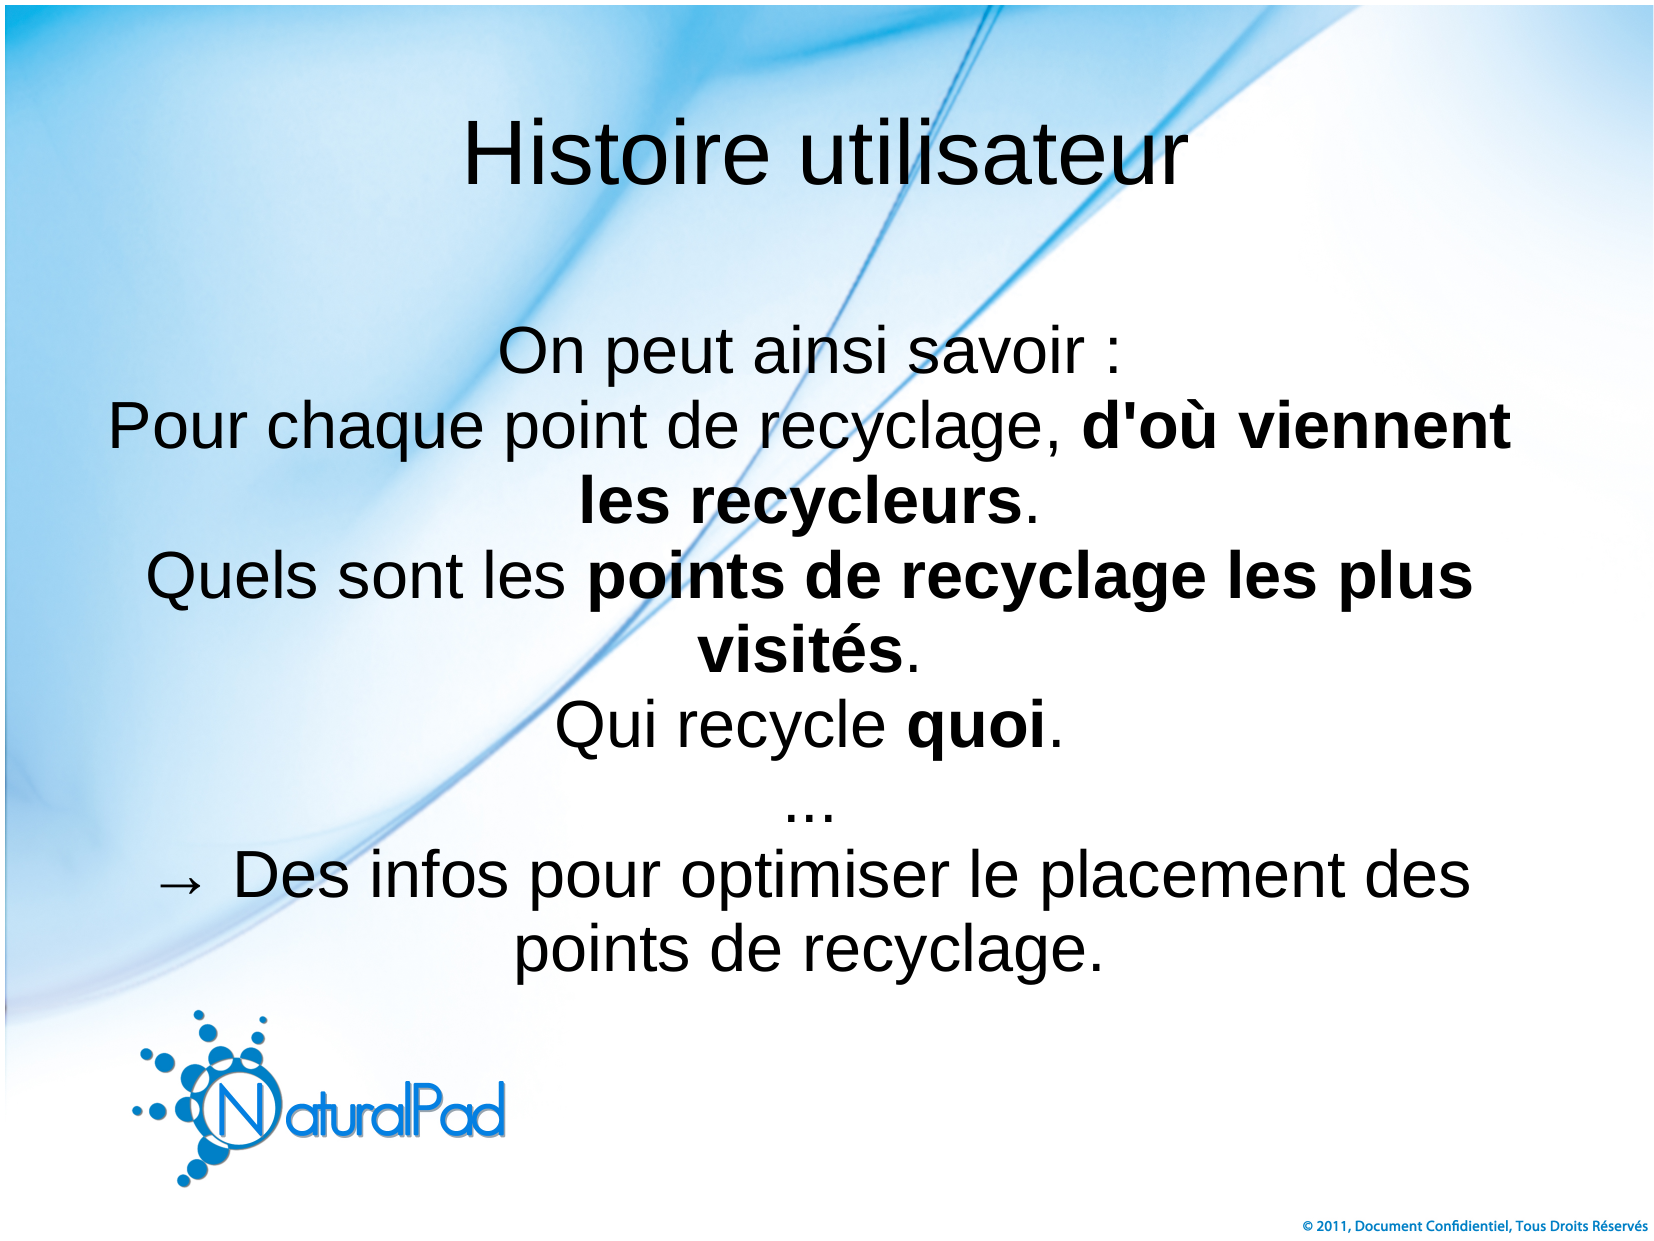

# Histoire utilisateur
On peut ainsi savoir :
Pour chaque point de recyclage, d'où viennent les recycleurs.
Quels sont les points de recyclage les plus visités.
Qui recycle quoi.
...
→ Des infos pour optimiser le placement des points de recyclage.